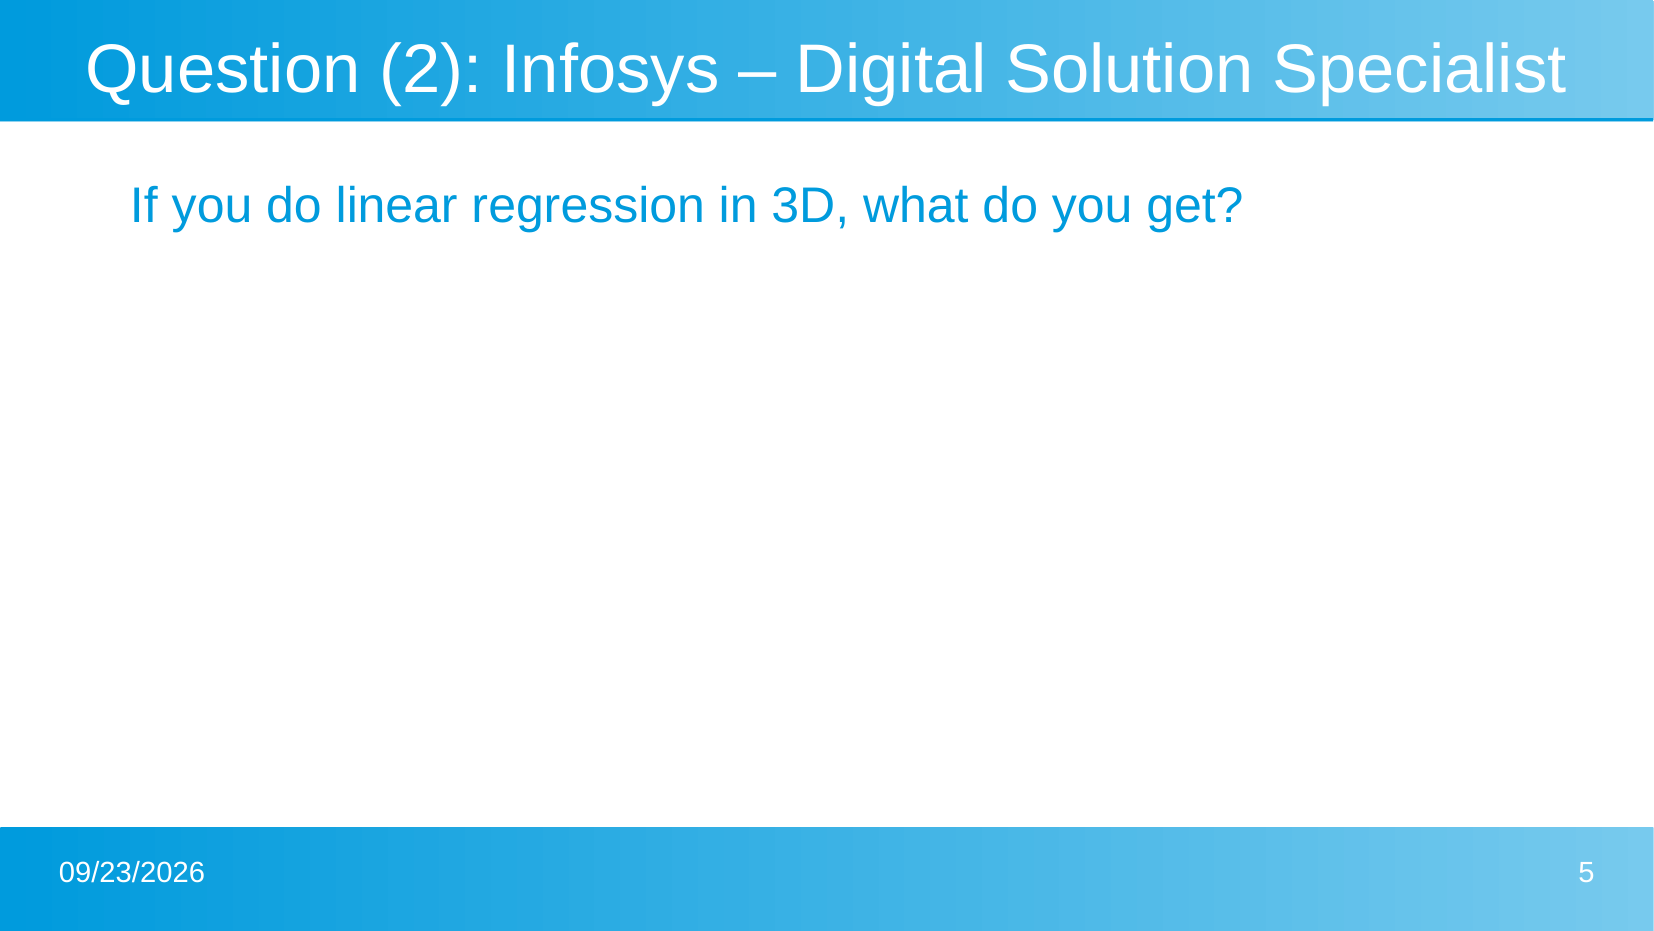

# Question (2): Infosys – Digital Solution Specialist
If you do linear regression in 3D, what do you get?
5